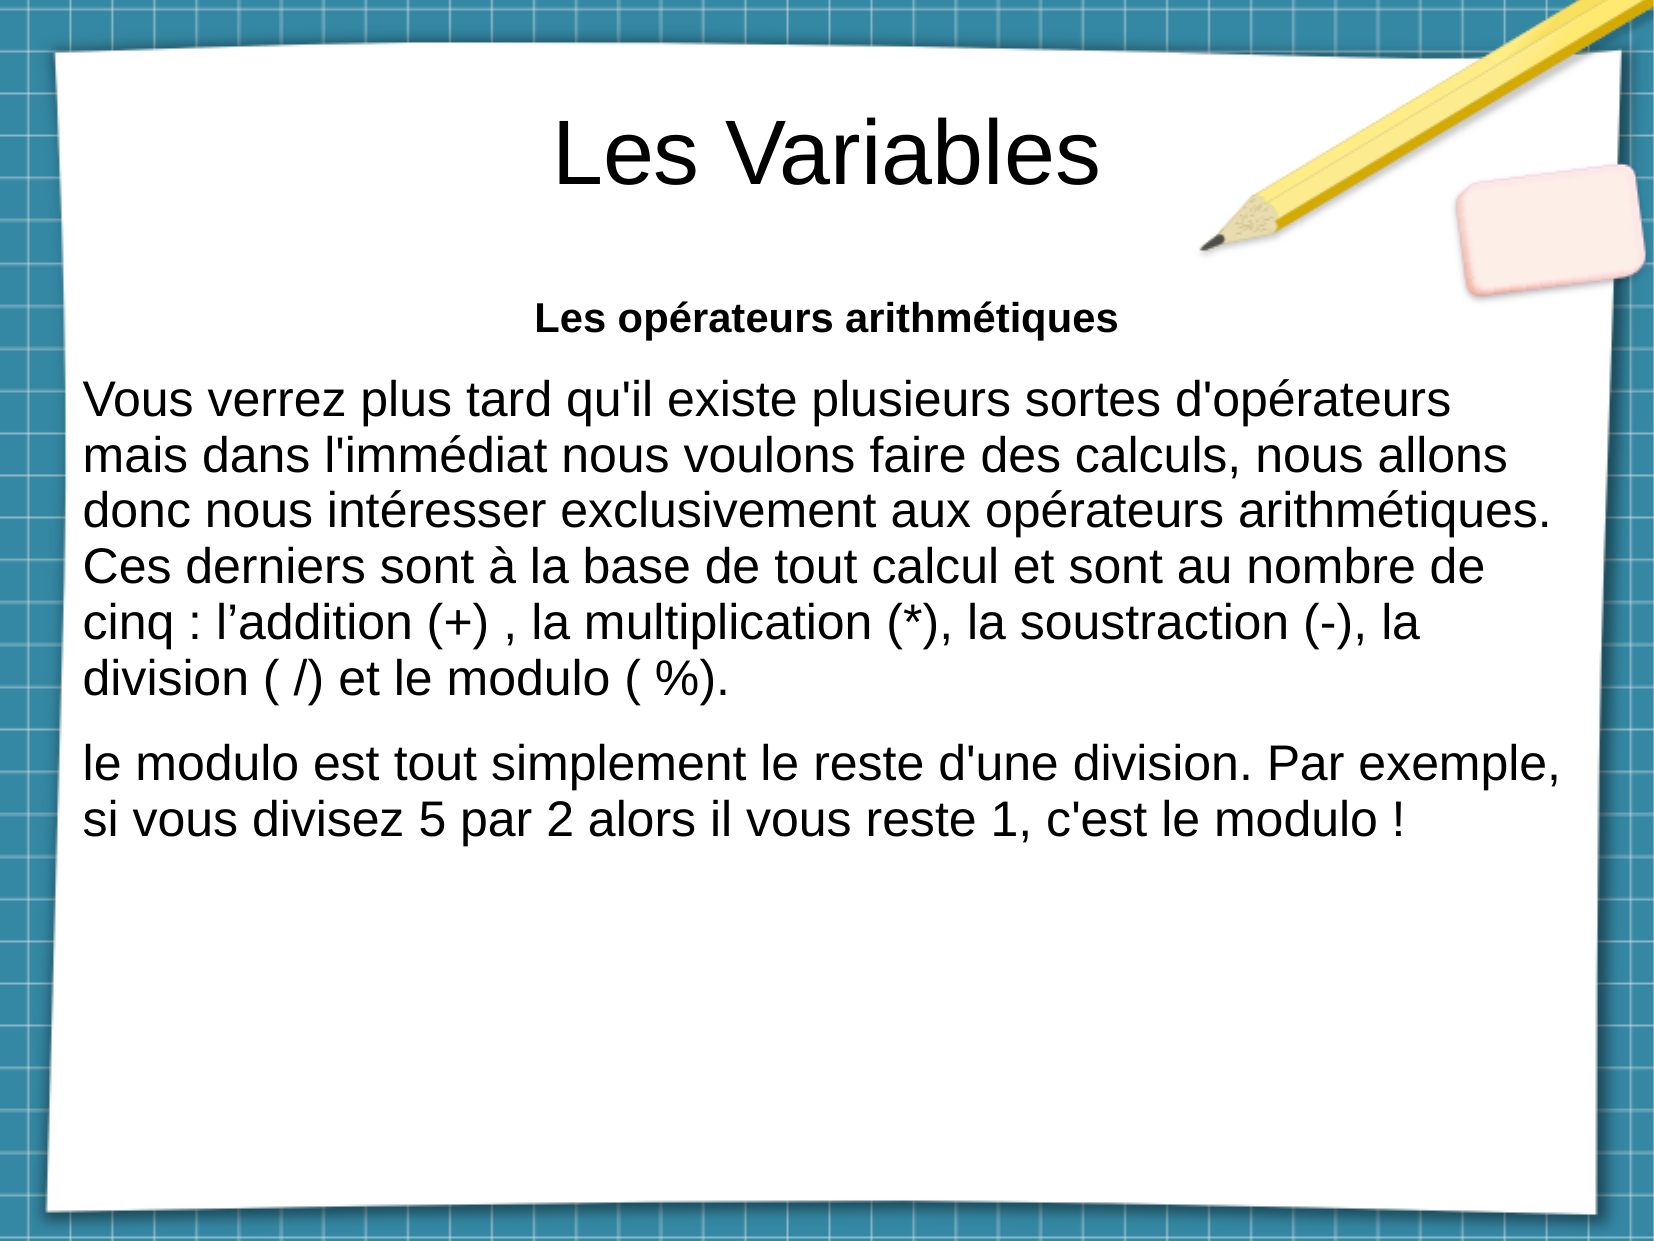

# Les Variables
Les opérateurs arithmétiques
Vous verrez plus tard qu'il existe plusieurs sortes d'opérateurs mais dans l'immédiat nous voulons faire des calculs, nous allons donc nous intéresser exclusivement aux opérateurs arithmétiques. Ces derniers sont à la base de tout calcul et sont au nombre de cinq : l’addition (+) , la multiplication (*), la soustraction (-), la division ( /) et le modulo ( %).
le modulo est tout simplement le reste d'une division. Par exemple, si vous divisez 5 par 2 alors il vous reste 1, c'est le modulo !